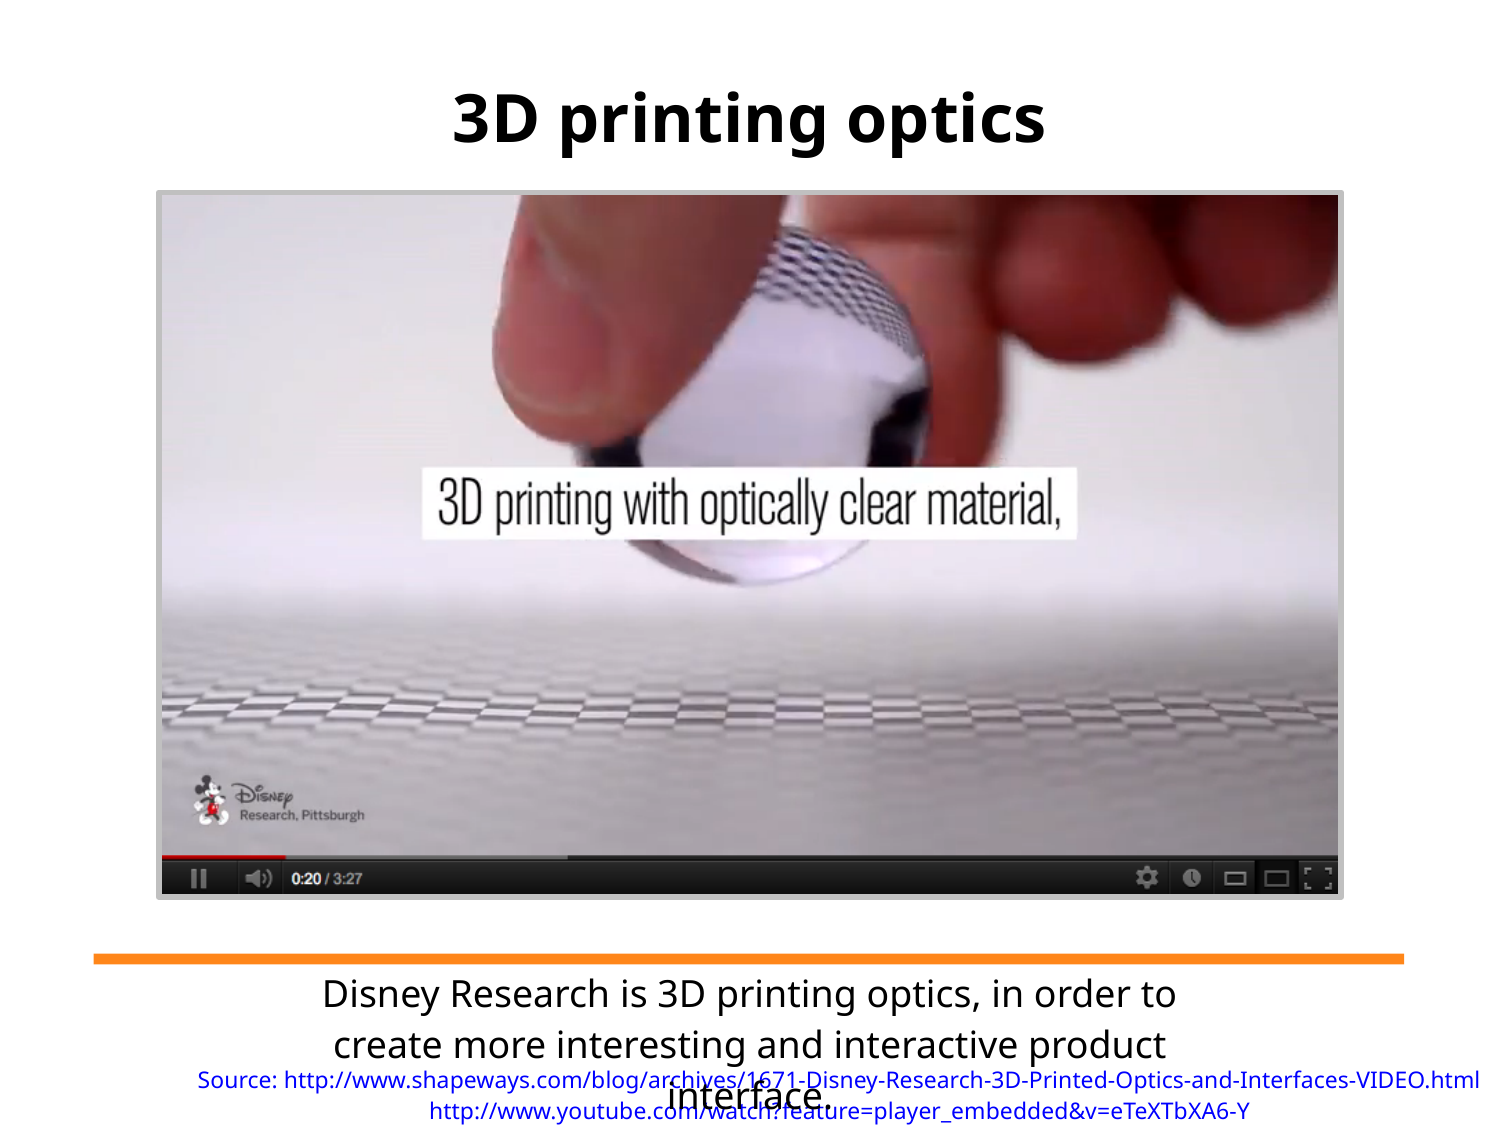

# 3D printing optics
Disney Research is 3D printing optics, in order to create more interesting and interactive product interface.
Source: http://www.shapeways.com/blog/archives/1671-Disney-Research-3D-Printed-Optics-and-Interfaces-VIDEO.html
http://www.youtube.com/watch?feature=player_embedded&v=eTeXTbXA6-Y